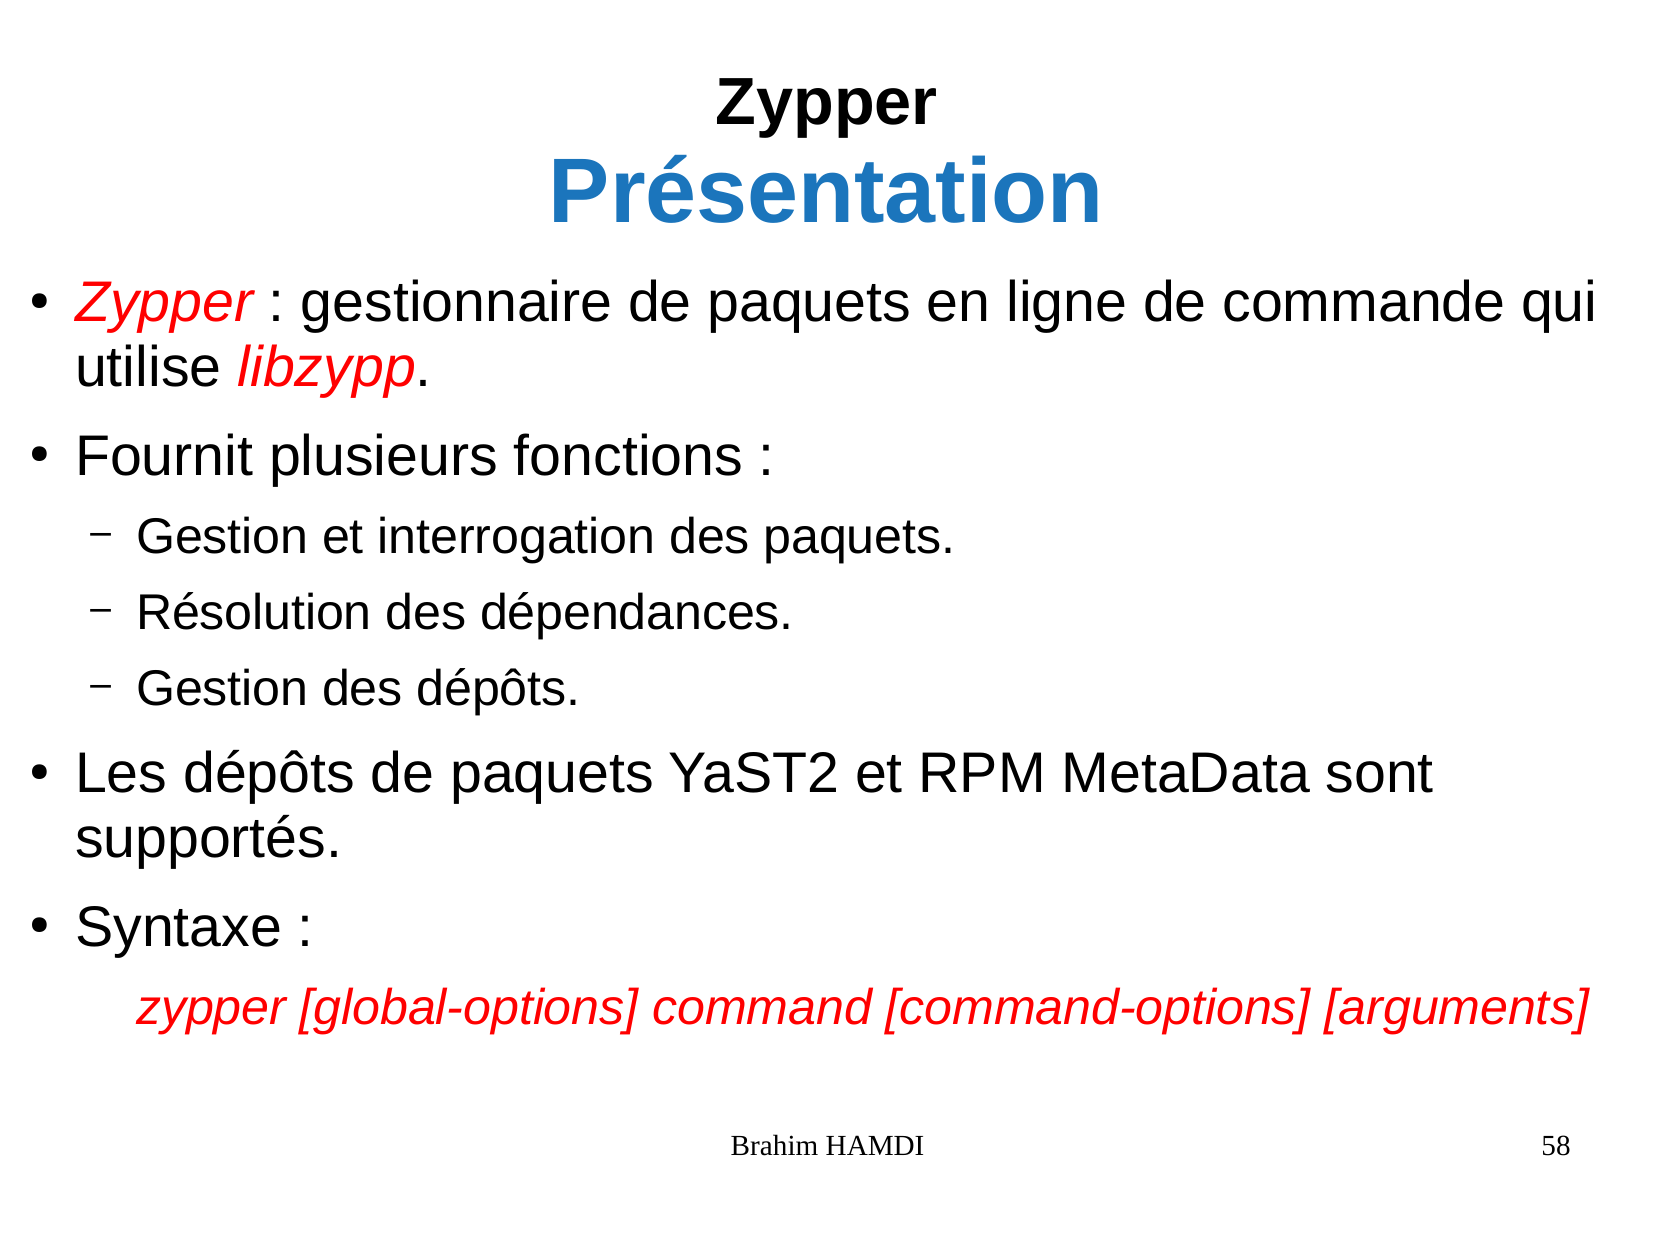

# Zypper Présentation
Zypper : gestionnaire de paquets en ligne de commande qui utilise libzypp.
Fournit plusieurs fonctions :
Gestion et interrogation des paquets.
Résolution des dépendances.
Gestion des dépôts.
Les dépôts de paquets YaST2 et RPM MetaData sont supportés.
Syntaxe :
zypper [global-options] command [command-options] [arguments]
Brahim HAMDI
58